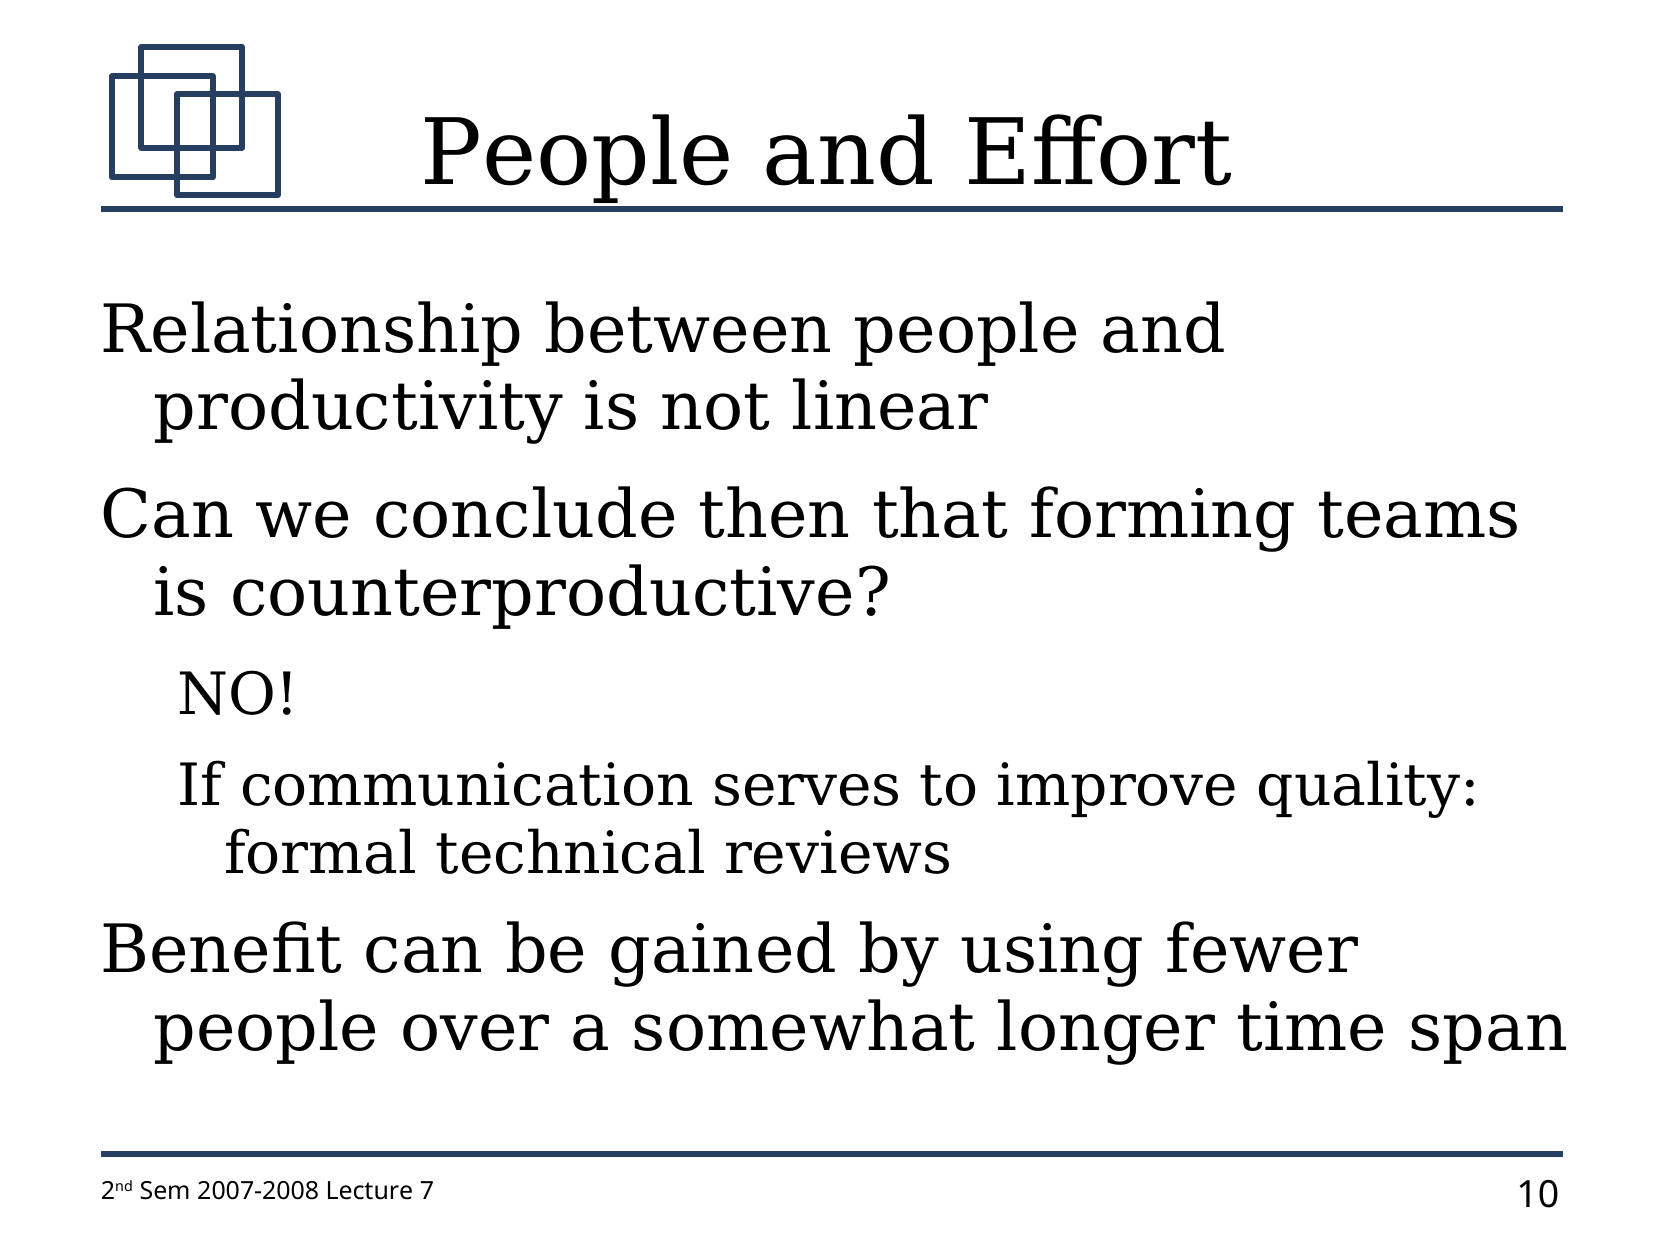

# People and Effort
Relationship between people and productivity is not linear
Can we conclude then that forming teams is counterproductive?
NO!
If communication serves to improve quality: formal technical reviews
Benefit can be gained by using fewer people over a somewhat longer time span